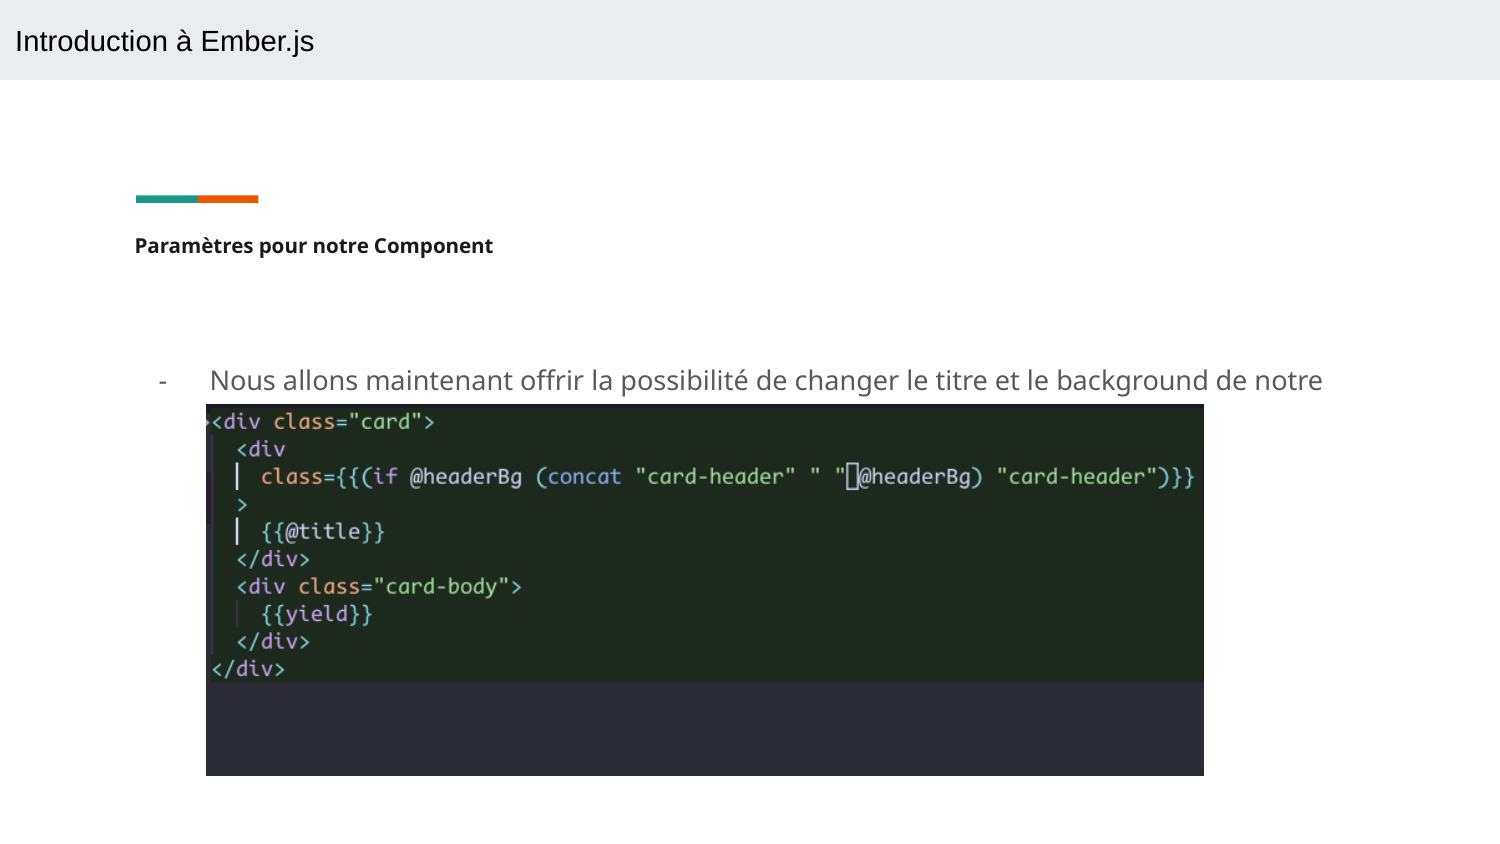

# Paramètres pour notre Component
Nous allons maintenant offrir la possibilité de changer le titre et le background de notre Card: